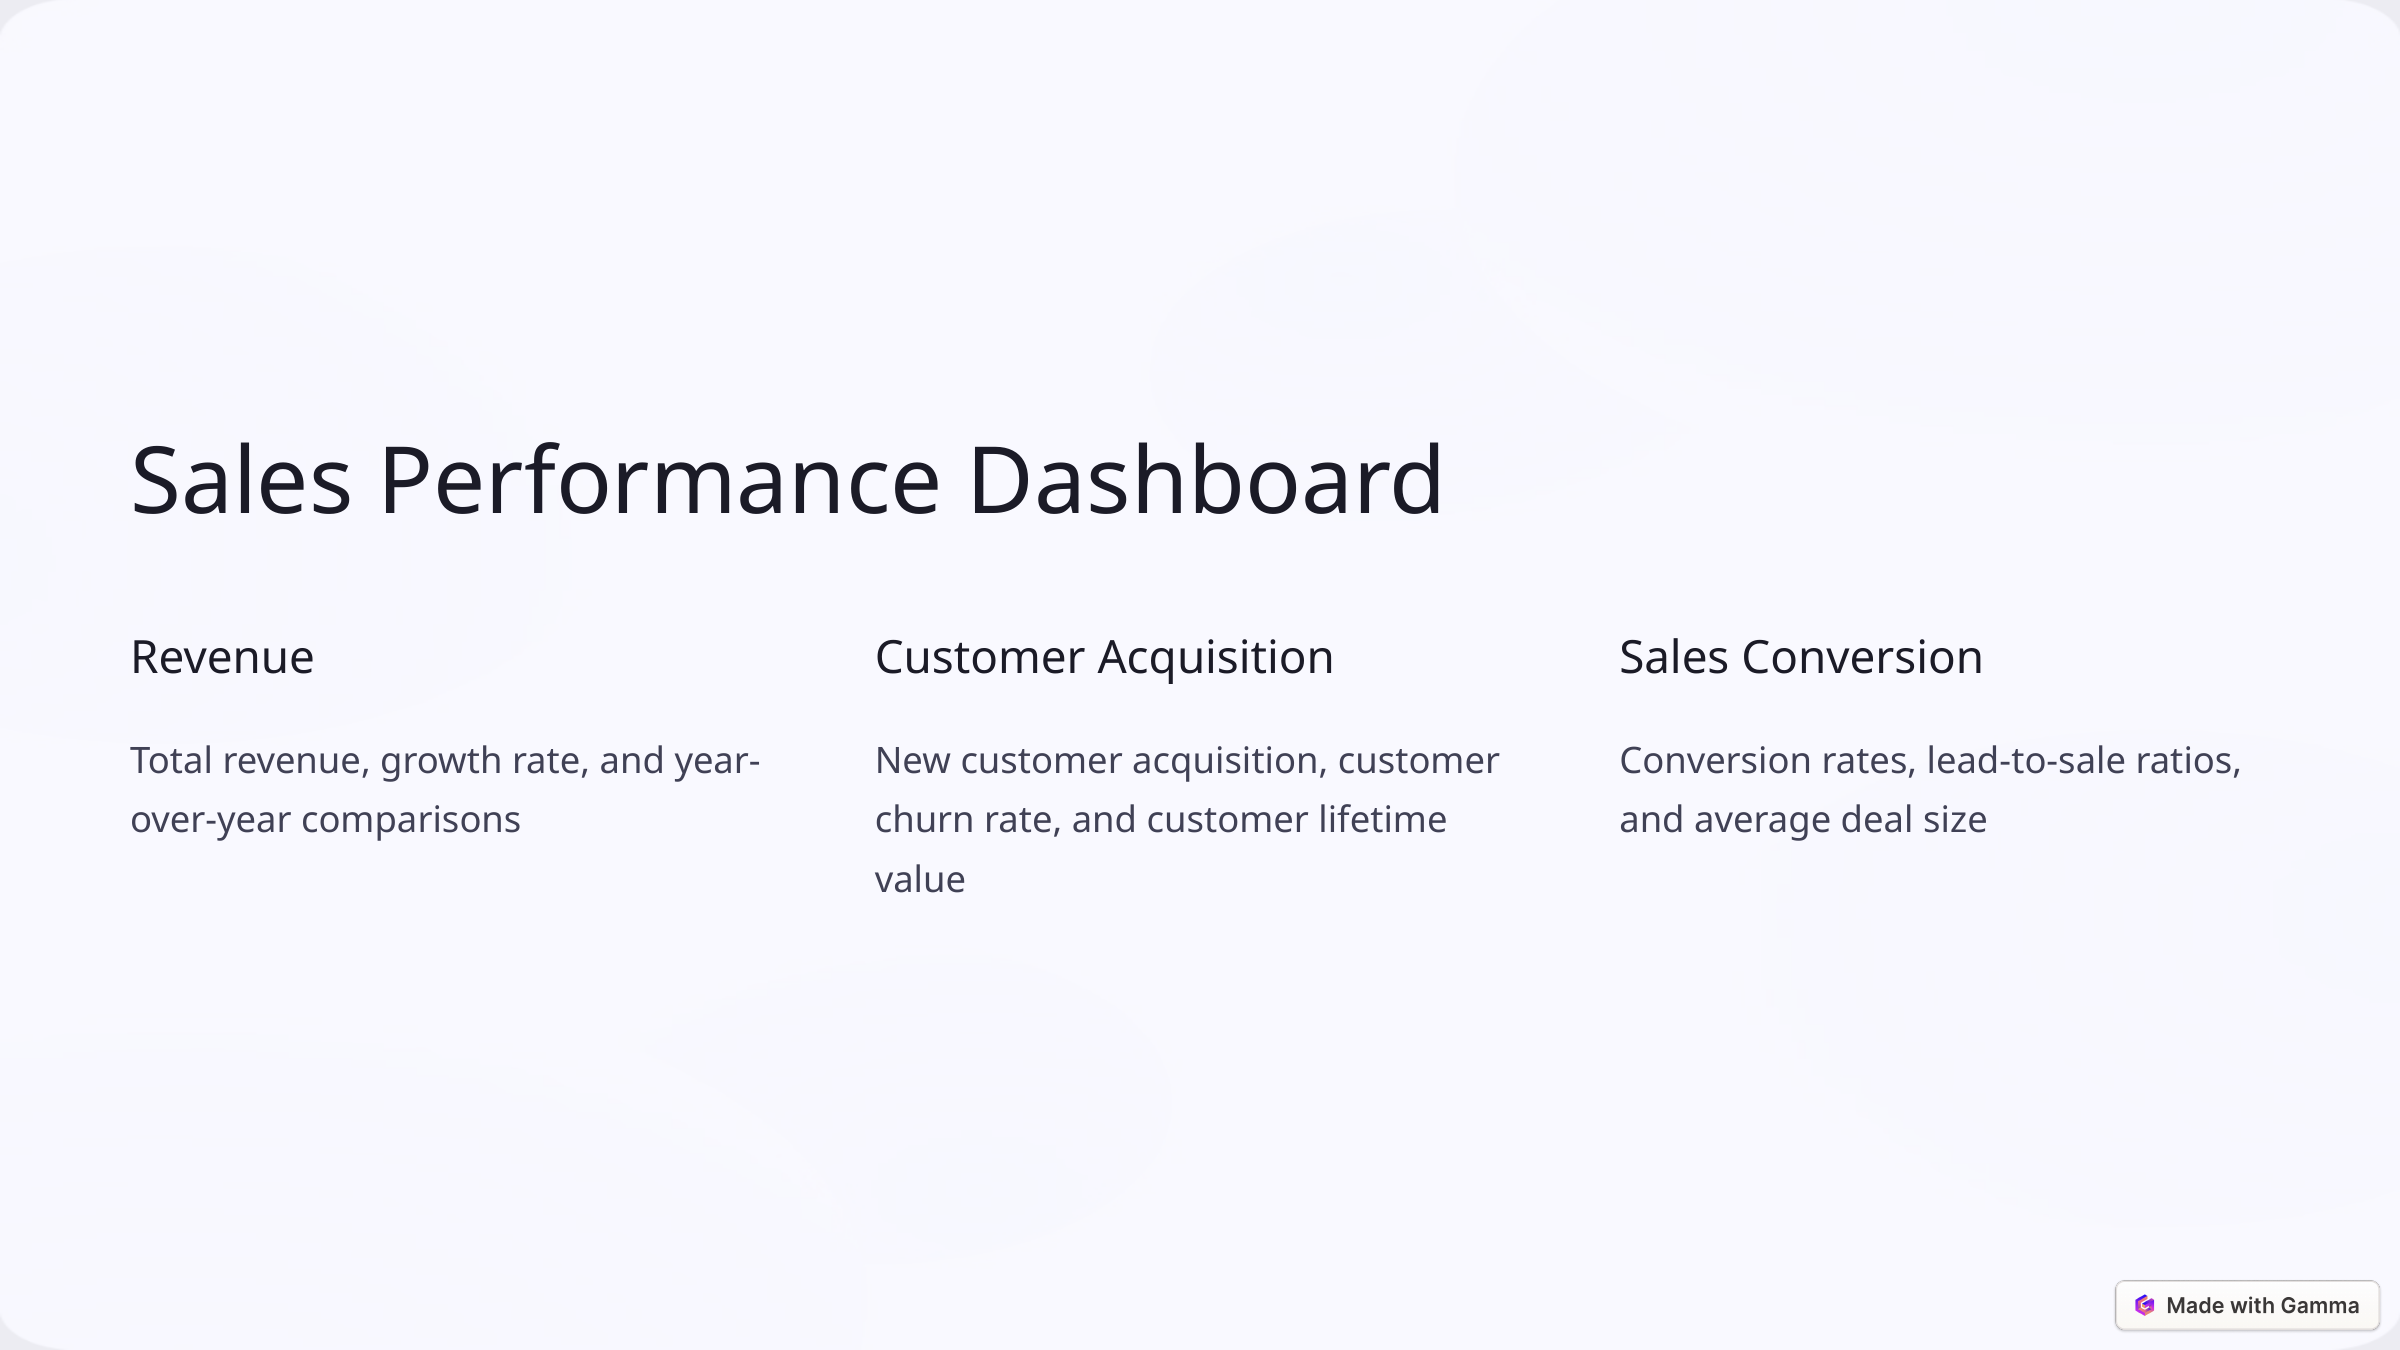

Sales Performance Dashboard
Revenue
Customer Acquisition
Sales Conversion
Total revenue, growth rate, and year-over-year comparisons
New customer acquisition, customer churn rate, and customer lifetime value
Conversion rates, lead-to-sale ratios, and average deal size